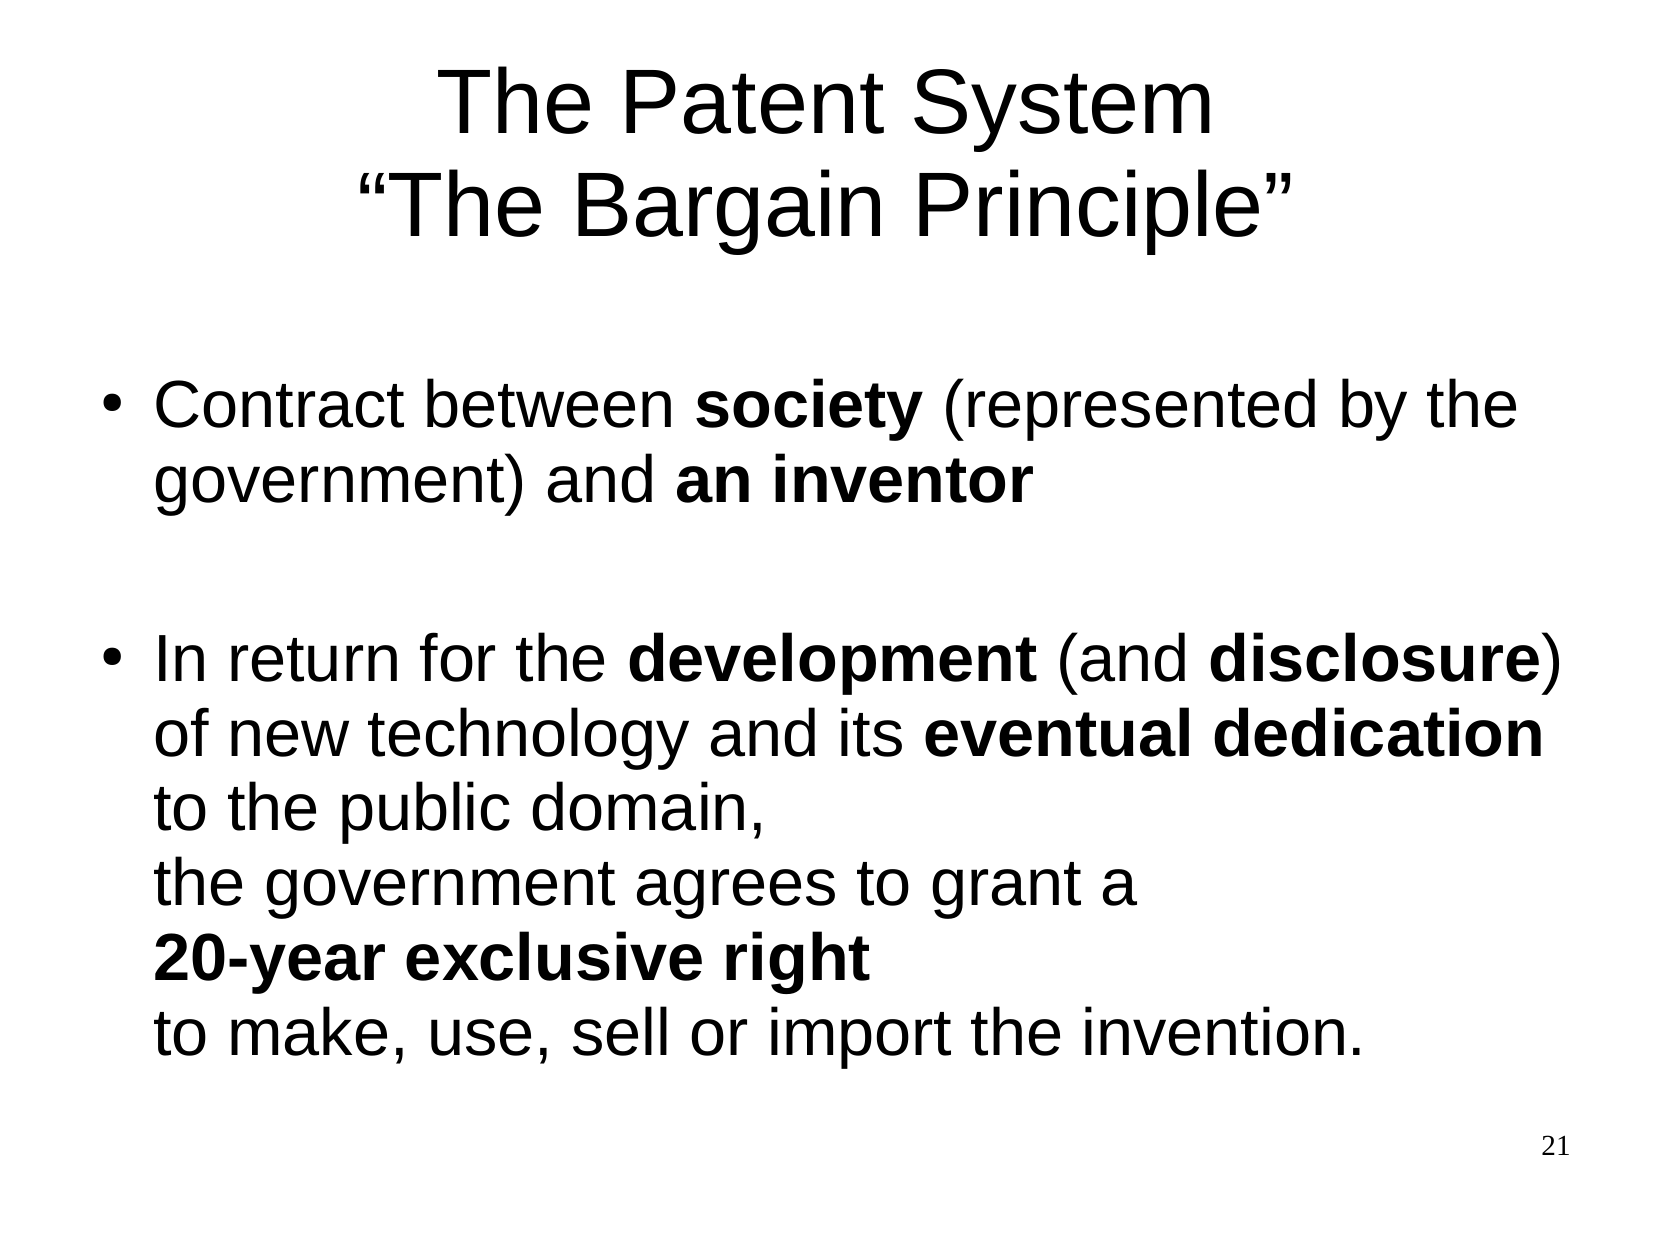

# The Patent System “The Bargain Principle”
Contract between society (represented by the government) and an inventor
In return for the development (and disclosure) of new technology and its eventual dedication to the public domain,
the government agrees to grant a
20-year exclusive right
to make, use, sell or import the invention.
21